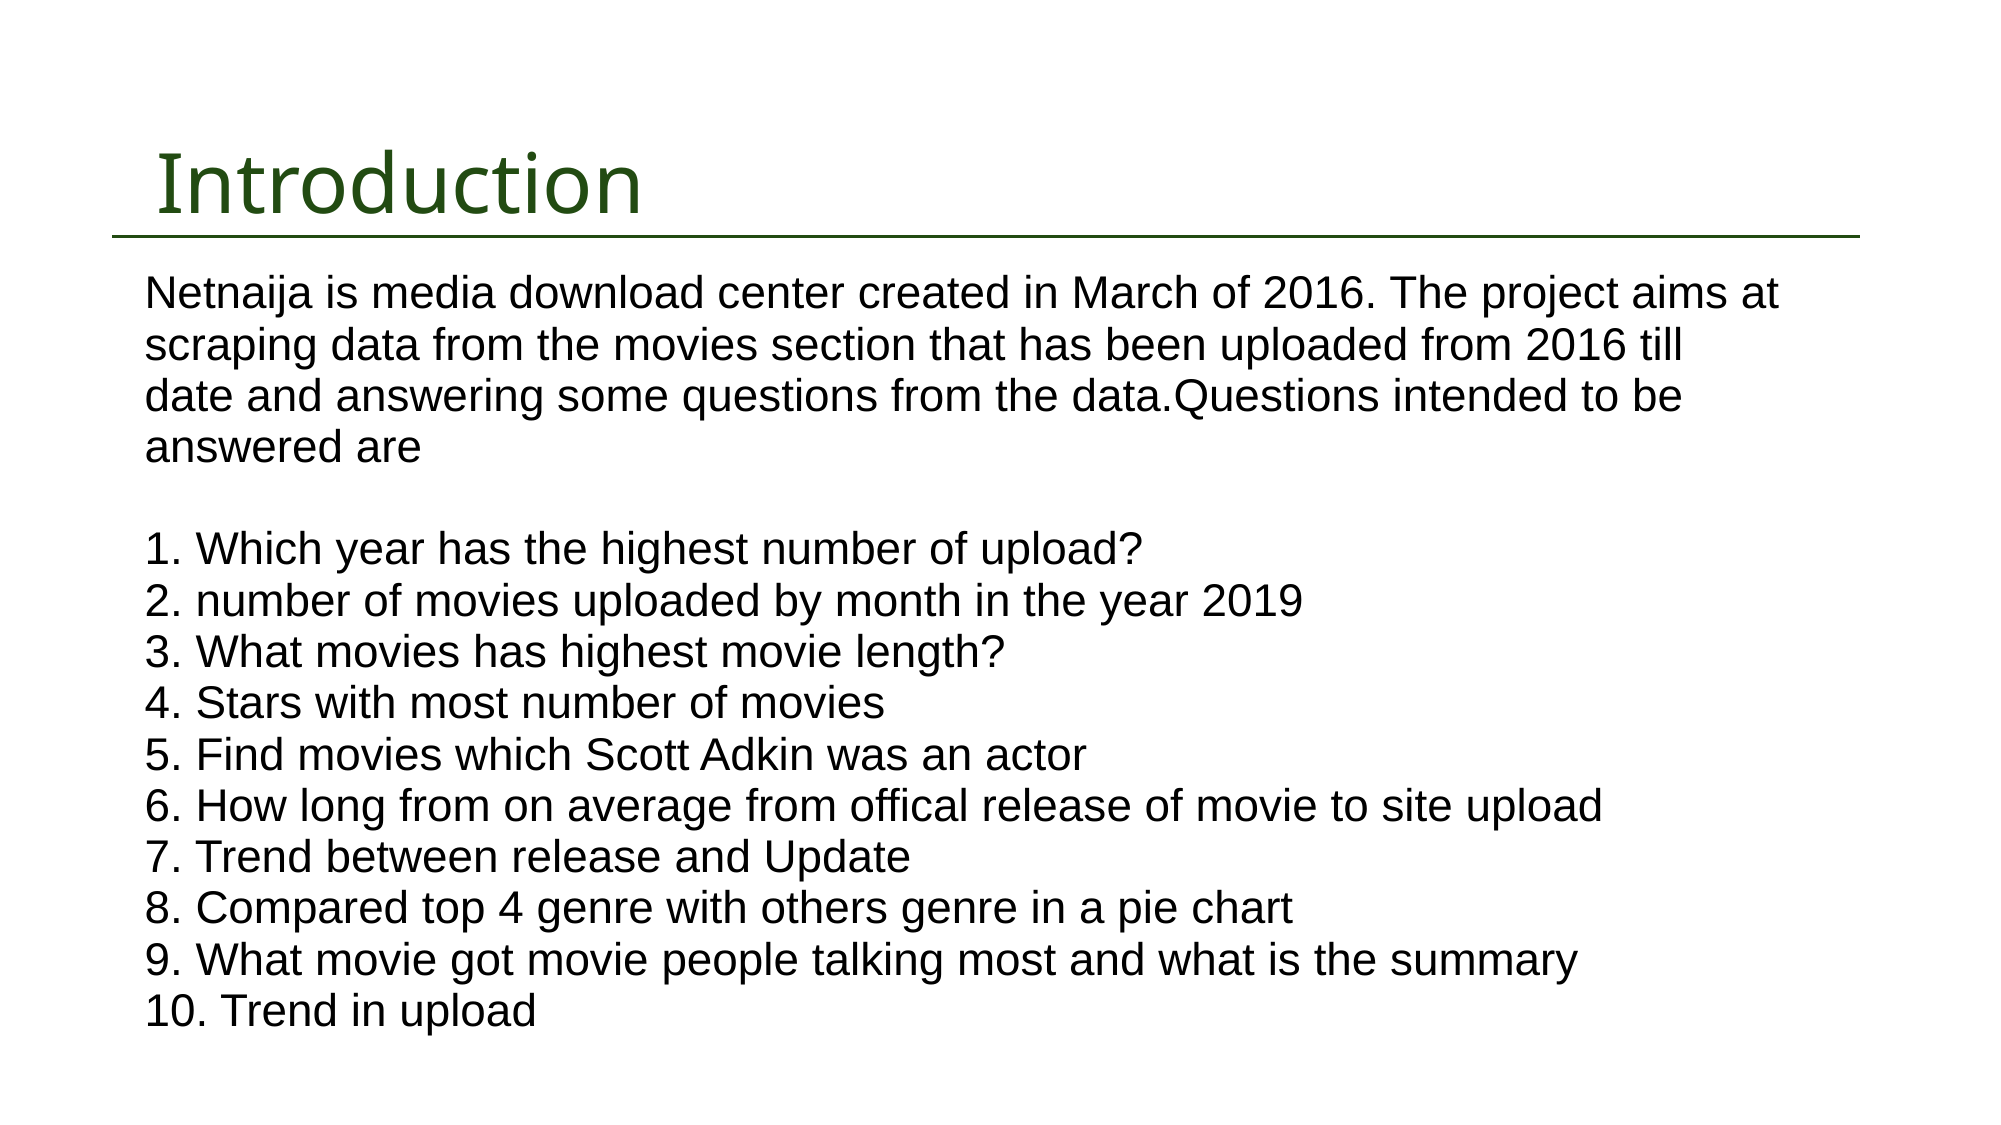

Introduction
Netnaija is media download center created in March of 2016. The project aims at scraping data from the movies section that has been uploaded from 2016 till date and answering some questions from the data.Questions intended to be answered are
1. Which year has the highest number of upload?
2. number of movies uploaded by month in the year 2019
3. What movies has highest movie length?
4. Stars with most number of movies
5. Find movies which Scott Adkin was an actor
6. How long from on average from offical release of movie to site upload
7. Trend between release and Update
8. Compared top 4 genre with others genre in a pie chart
9. What movie got movie people talking most and what is the summary
10. Trend in upload